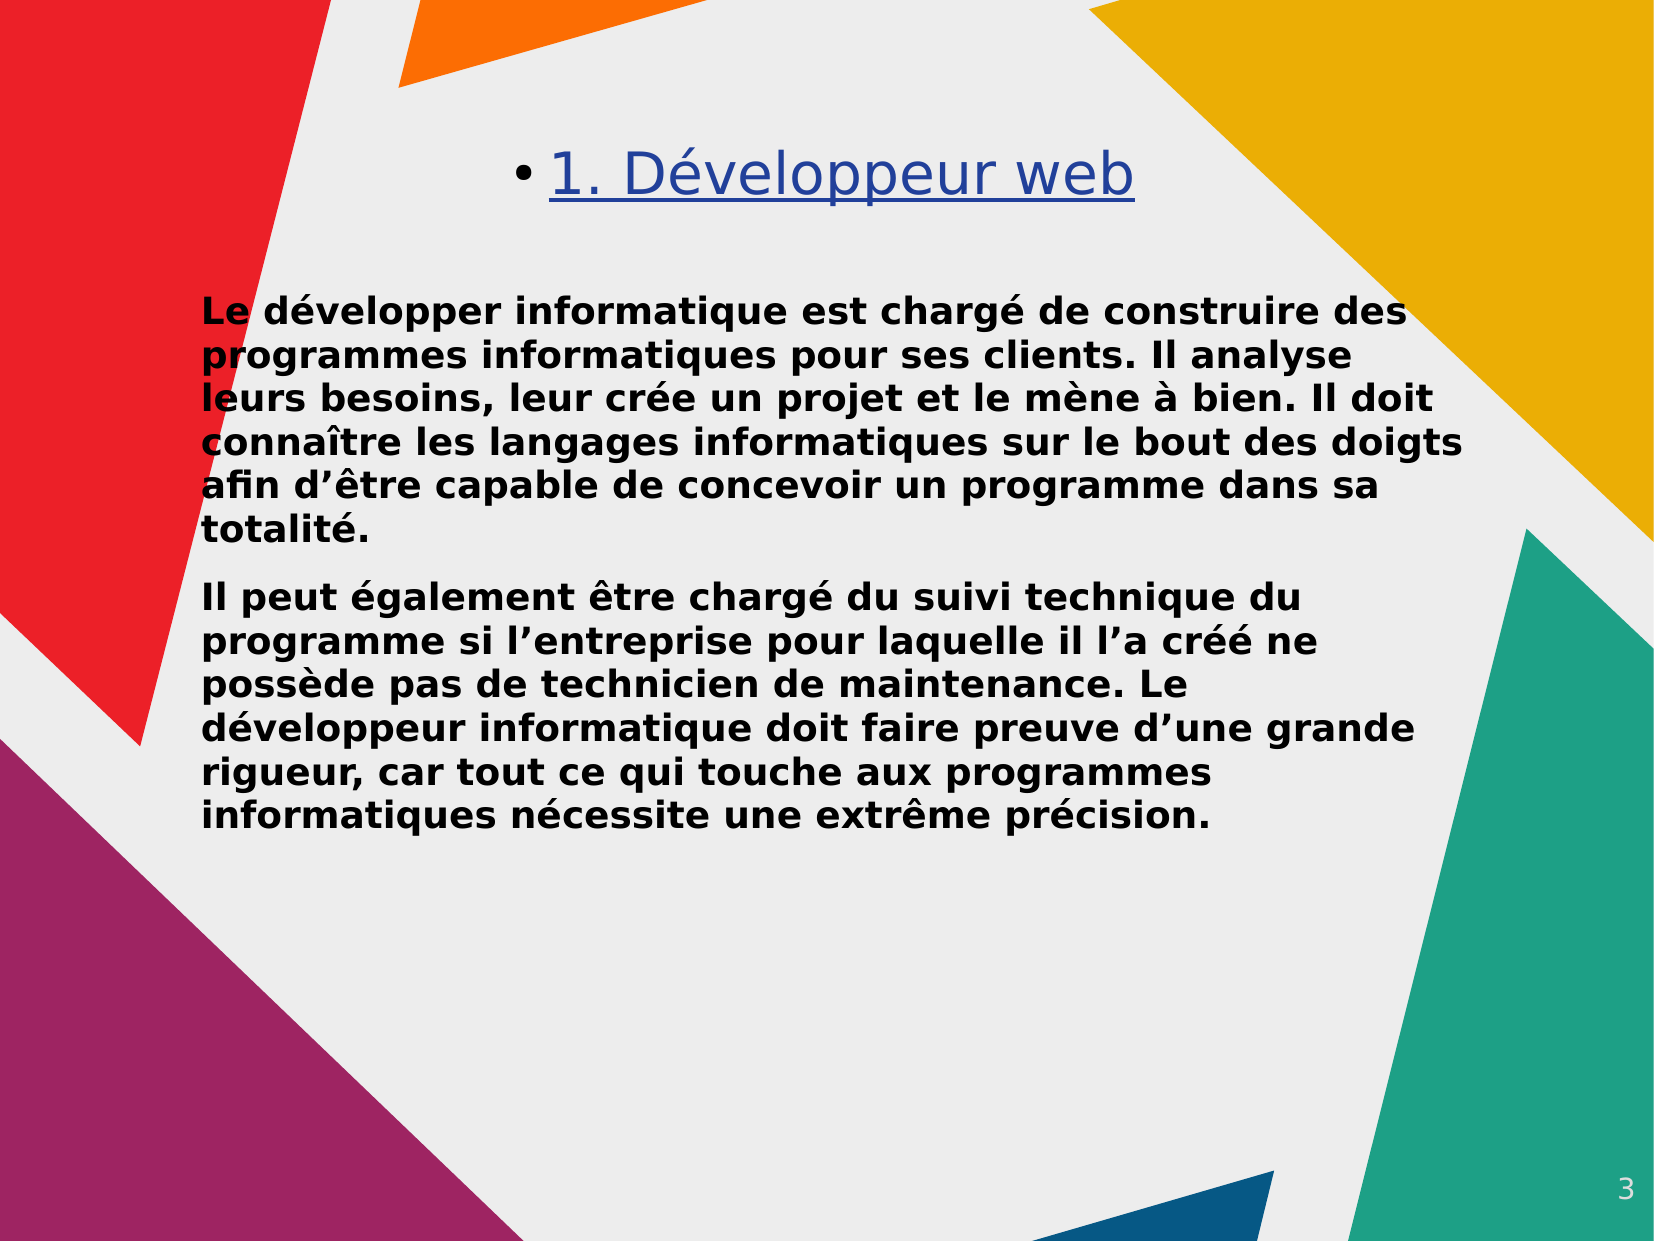

# 1. Développeur web
Le développer informatique est chargé de construire des programmes informatiques pour ses clients. Il analyse leurs besoins, leur crée un projet et le mène à bien. Il doit connaître les langages informatiques sur le bout des doigts afin d’être capable de concevoir un programme dans sa totalité.
Il peut également être chargé du suivi technique du programme si l’entreprise pour laquelle il l’a créé ne possède pas de technicien de maintenance. Le développeur informatique doit faire preuve d’une grande rigueur, car tout ce qui touche aux programmes informatiques nécessite une extrême précision.
3